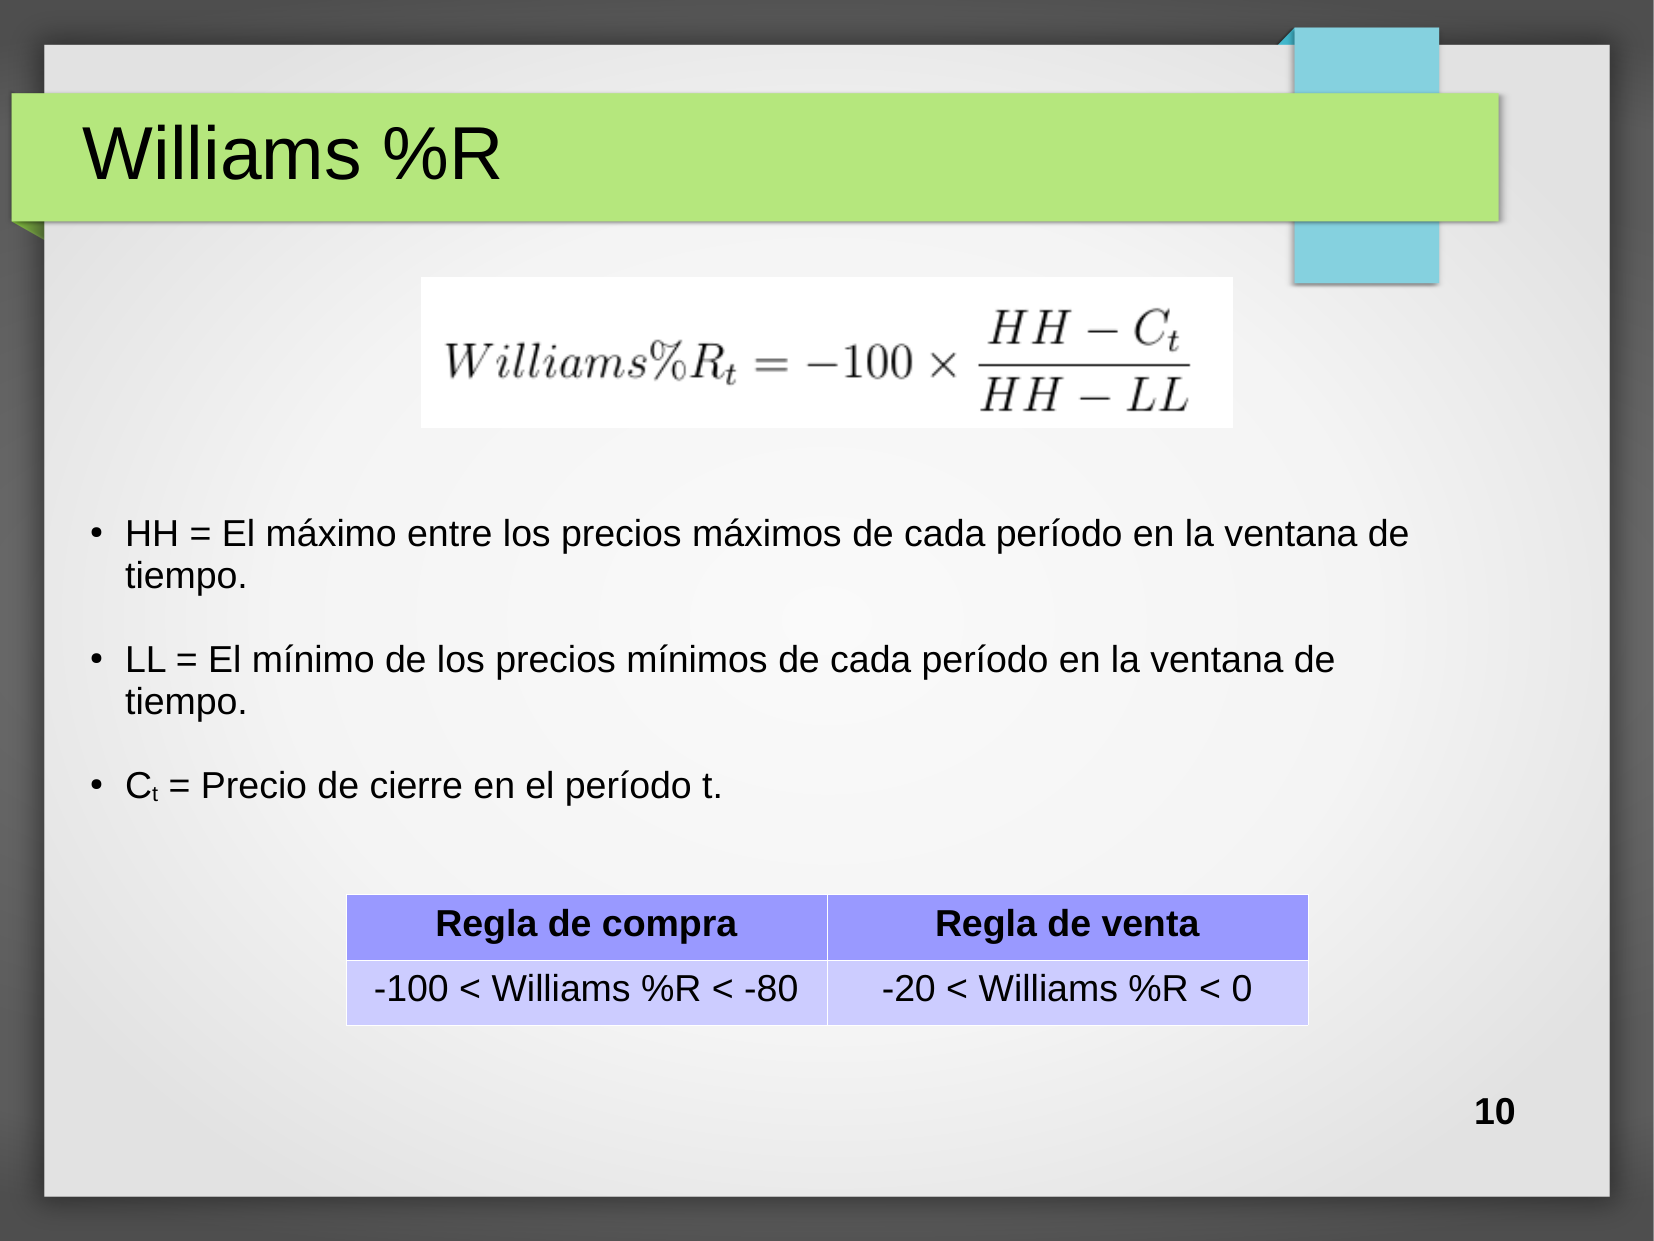

# Williams %R
HH = El máximo entre los precios máximos de cada período en la ventana de tiempo.
LL = El mínimo de los precios mínimos de cada período en la ventana de tiempo.
Ct = Precio de cierre en el período t.
| Regla de compra | Regla de venta |
| --- | --- |
| -100 < Williams %R < -80 | -20 < Williams %R < 0 |